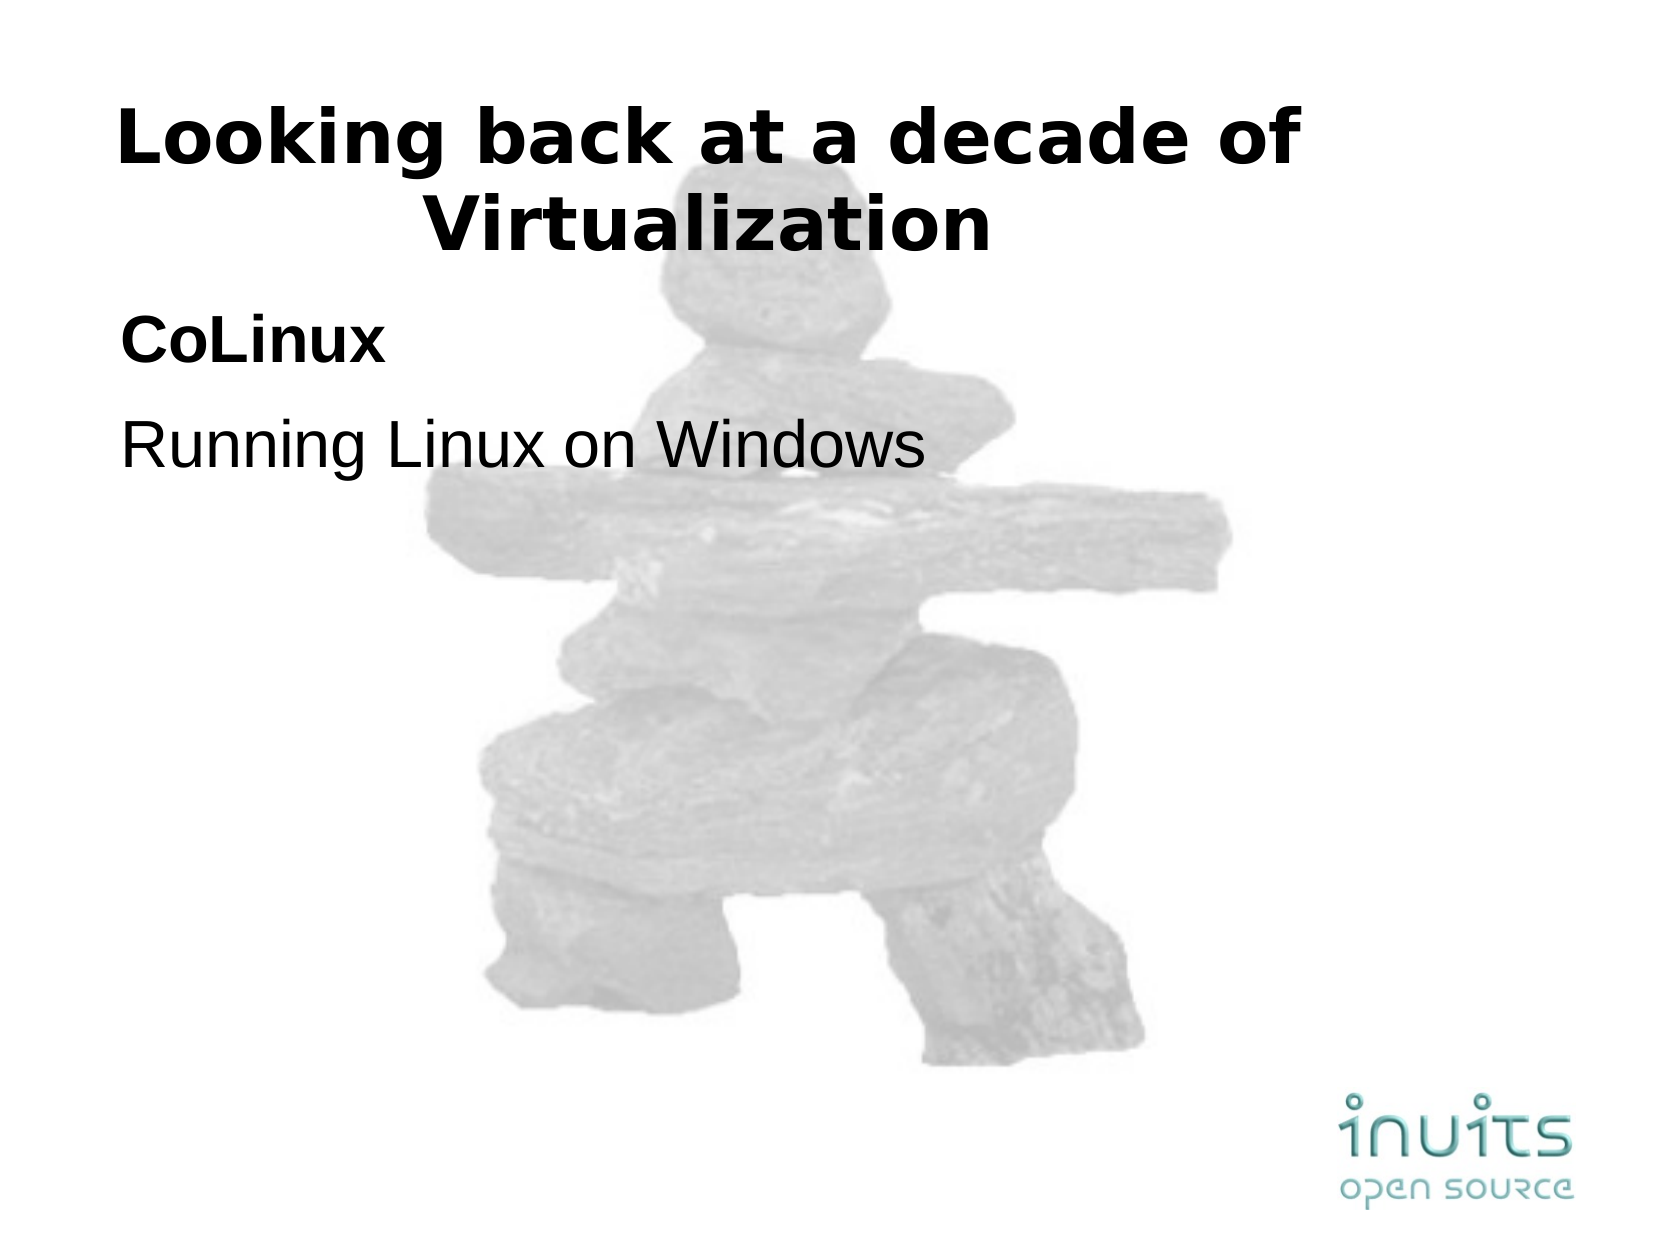

Looking back at a decade of Virtualization
# CoLinux
Running Linux on Windows